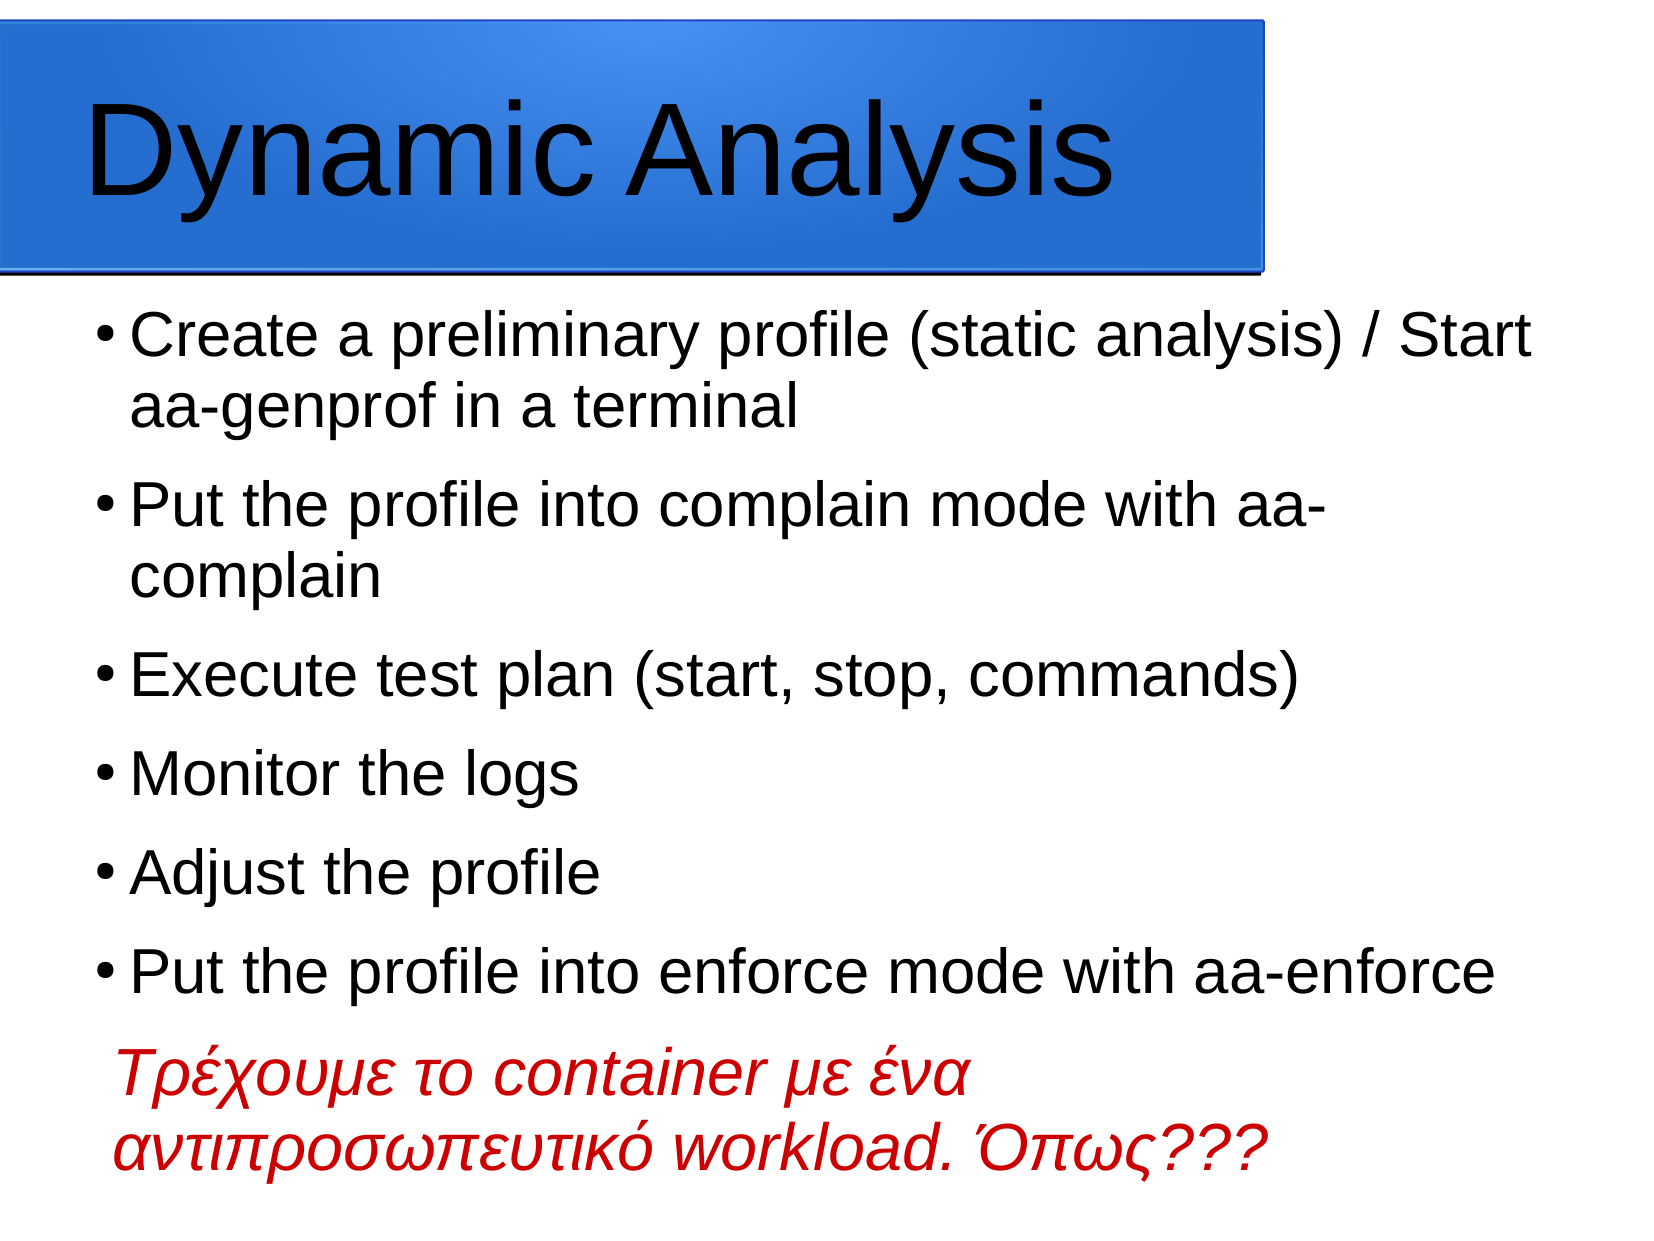

# Dynamic Analysis
Create a preliminary profile (static analysis) / Start aa-genprof in a terminal
Put the profile into complain mode with aa-complain
Execute test plan (start, stop, commands)
Monitor the logs
Adjust the profile
Put the profile into enforce mode with aa-enforce
Τρέχουμε το container με ένα αντιπροσωπευτικό workload. Όπως???